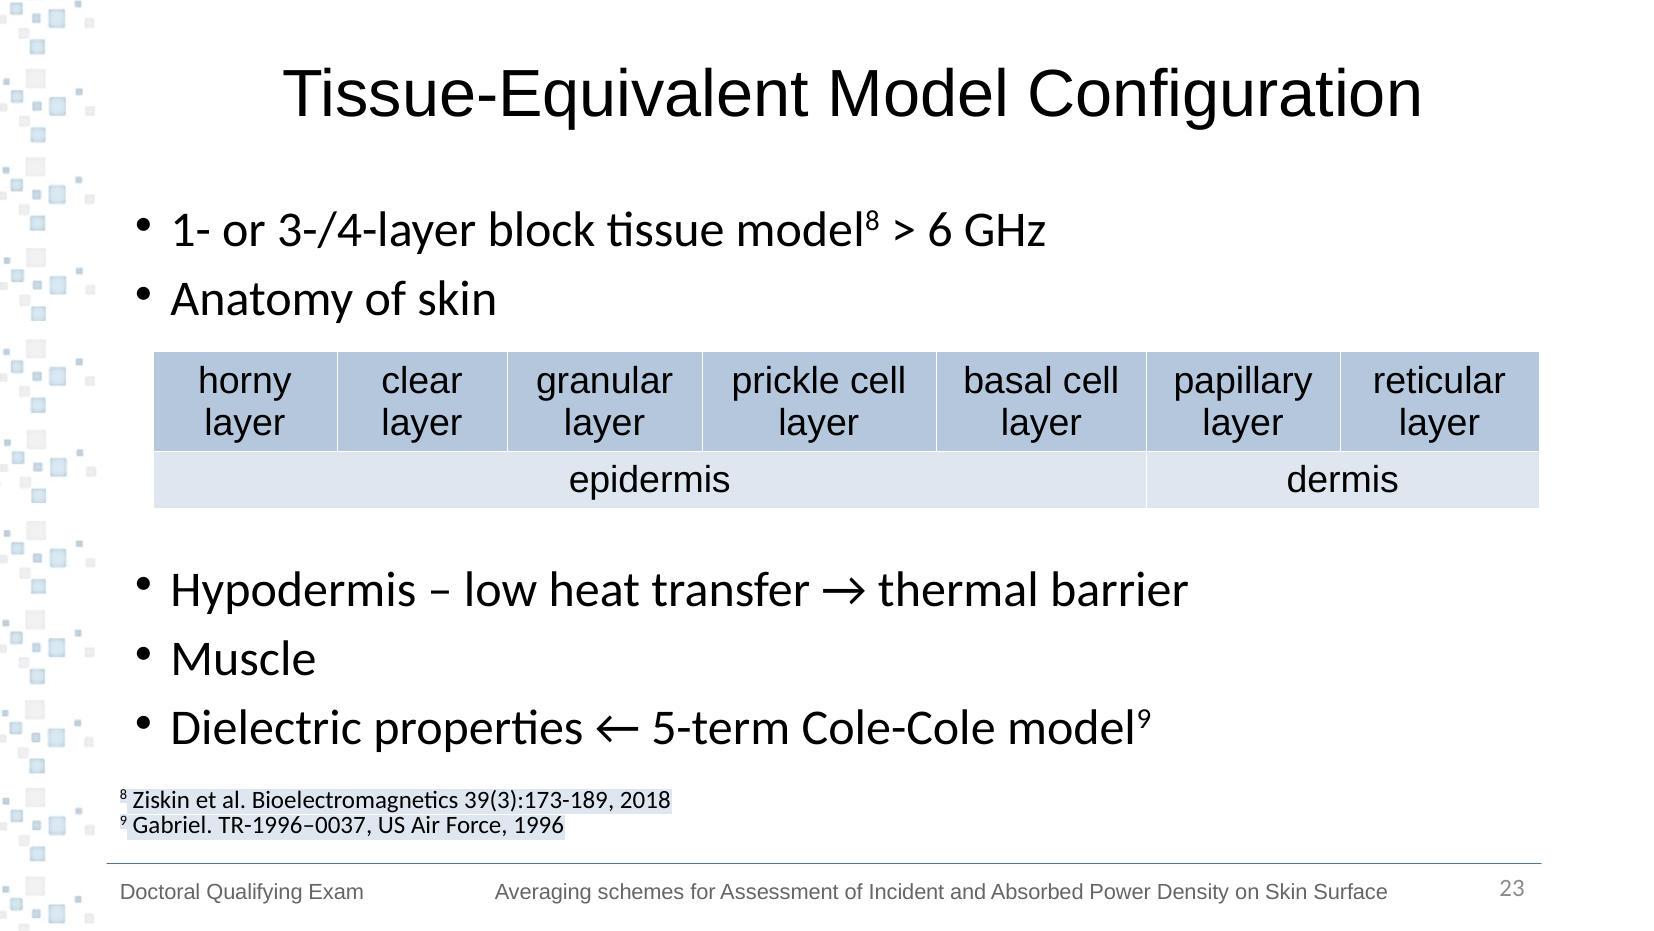

# Tissue-Equivalent Model Configuration
1- or 3-/4-layer block tissue model8 > 6 GHz
Anatomy of skin
| horny layer | clear layer | granular layer | prickle cell layer | basal cell layer | papillary layer | reticular layer |
| --- | --- | --- | --- | --- | --- | --- |
| epidermis | | | | | dermis | |
Hypodermis – low heat transfer → thermal barrier
Muscle
Dielectric properties ← 5-term Cole-Cole model9
8 Ziskin et al. Bioelectromagnetics 39(3):173-189, 2018
9 Gabriel. TR-1996–0037, US Air Force, 1996
23
Doctoral Qualifying Exam		Averaging schemes for Assessment of Incident and Absorbed Power Density on Skin Surface